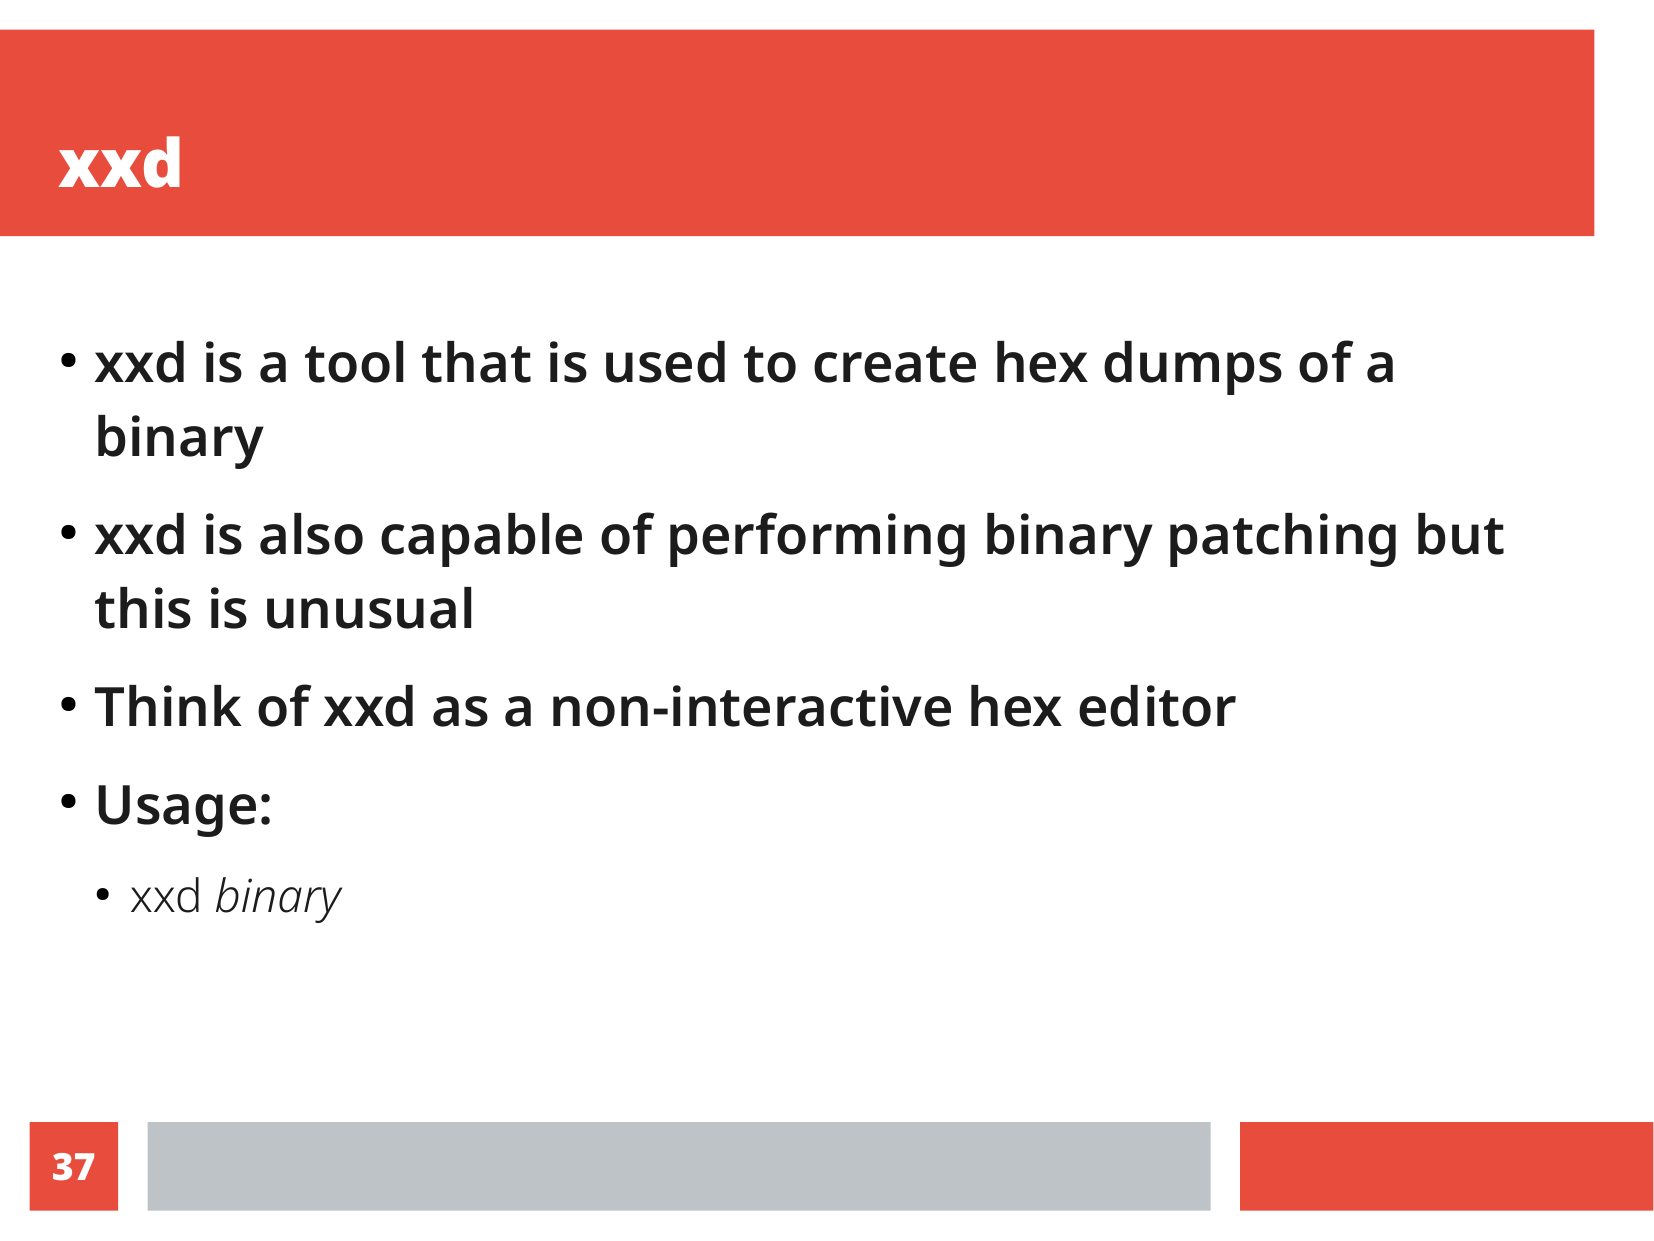

# xxd
xxd is a tool that is used to create hex dumps of a binary
xxd is also capable of performing binary patching but this is unusual
Think of xxd as a non-interactive hex editor
Usage:
xxd binary
37